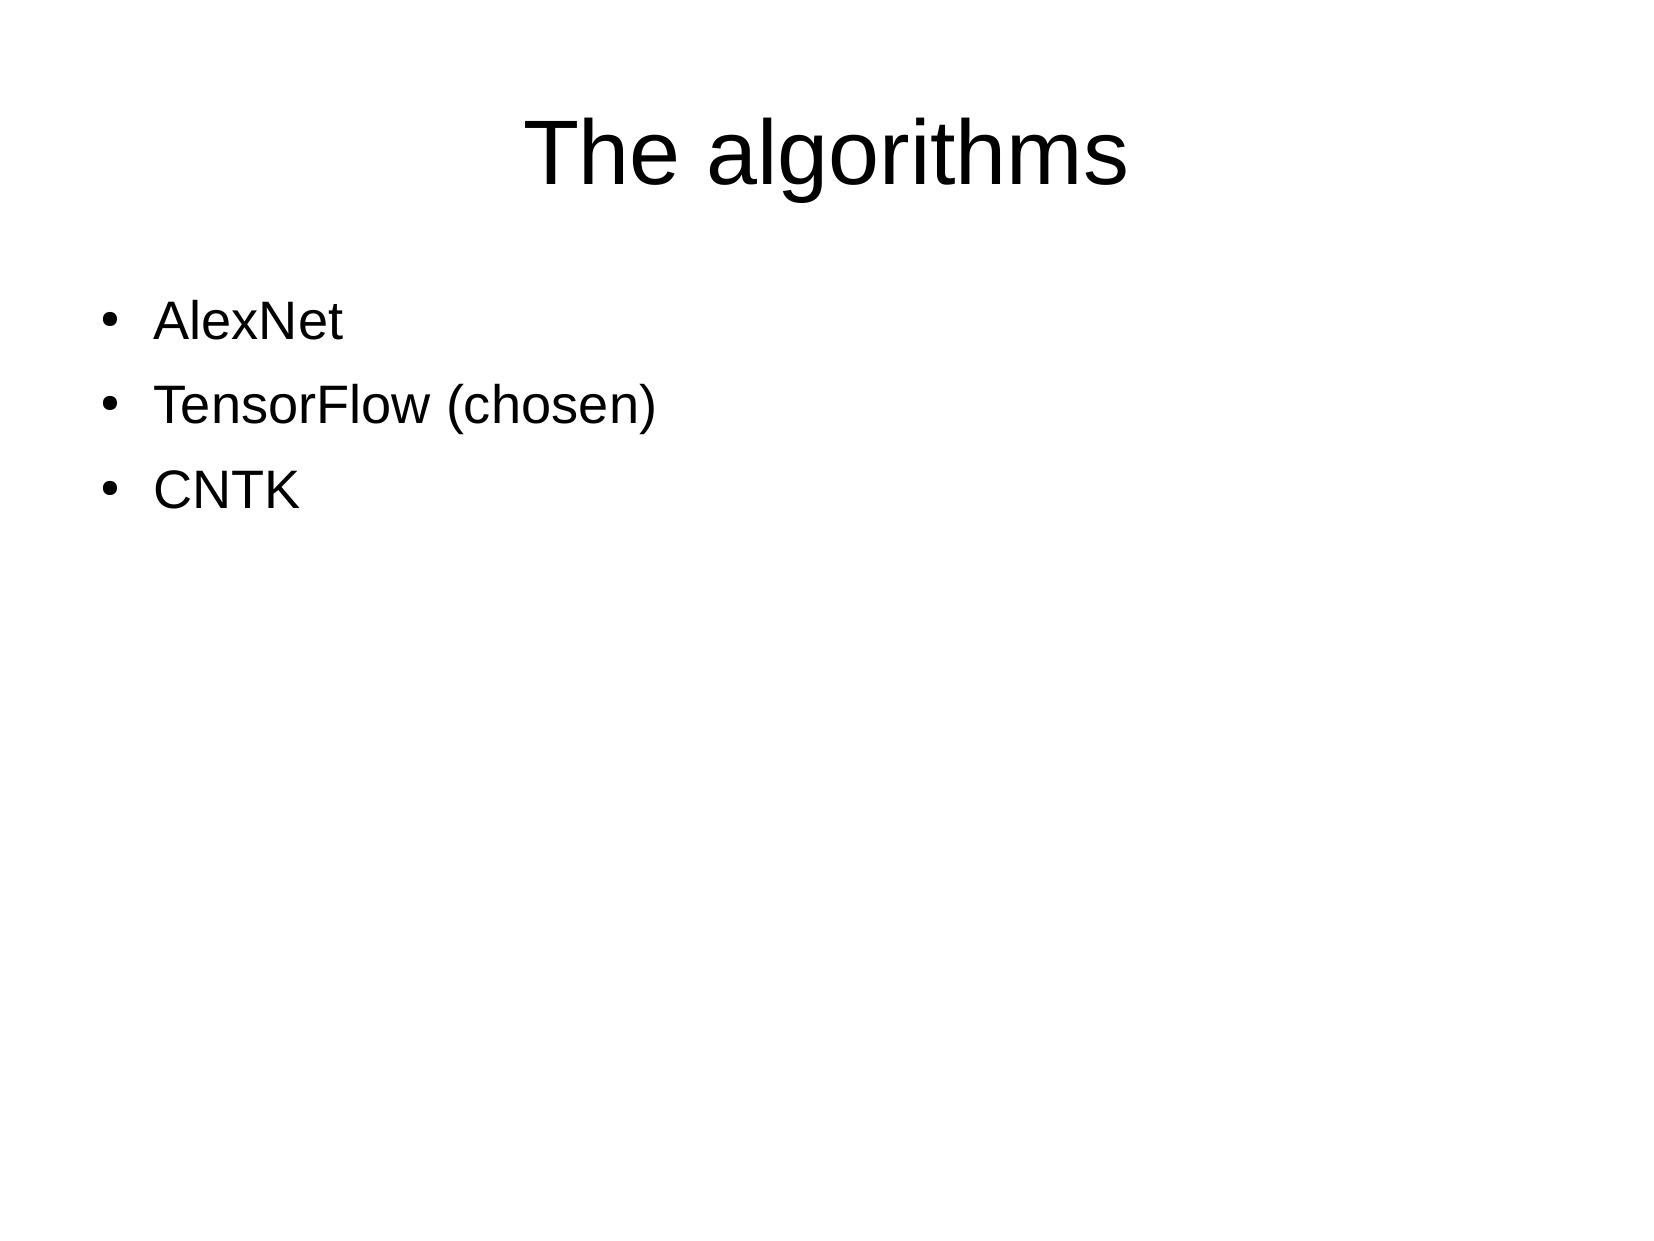

# The algorithms
AlexNet
TensorFlow (chosen)
CNTK